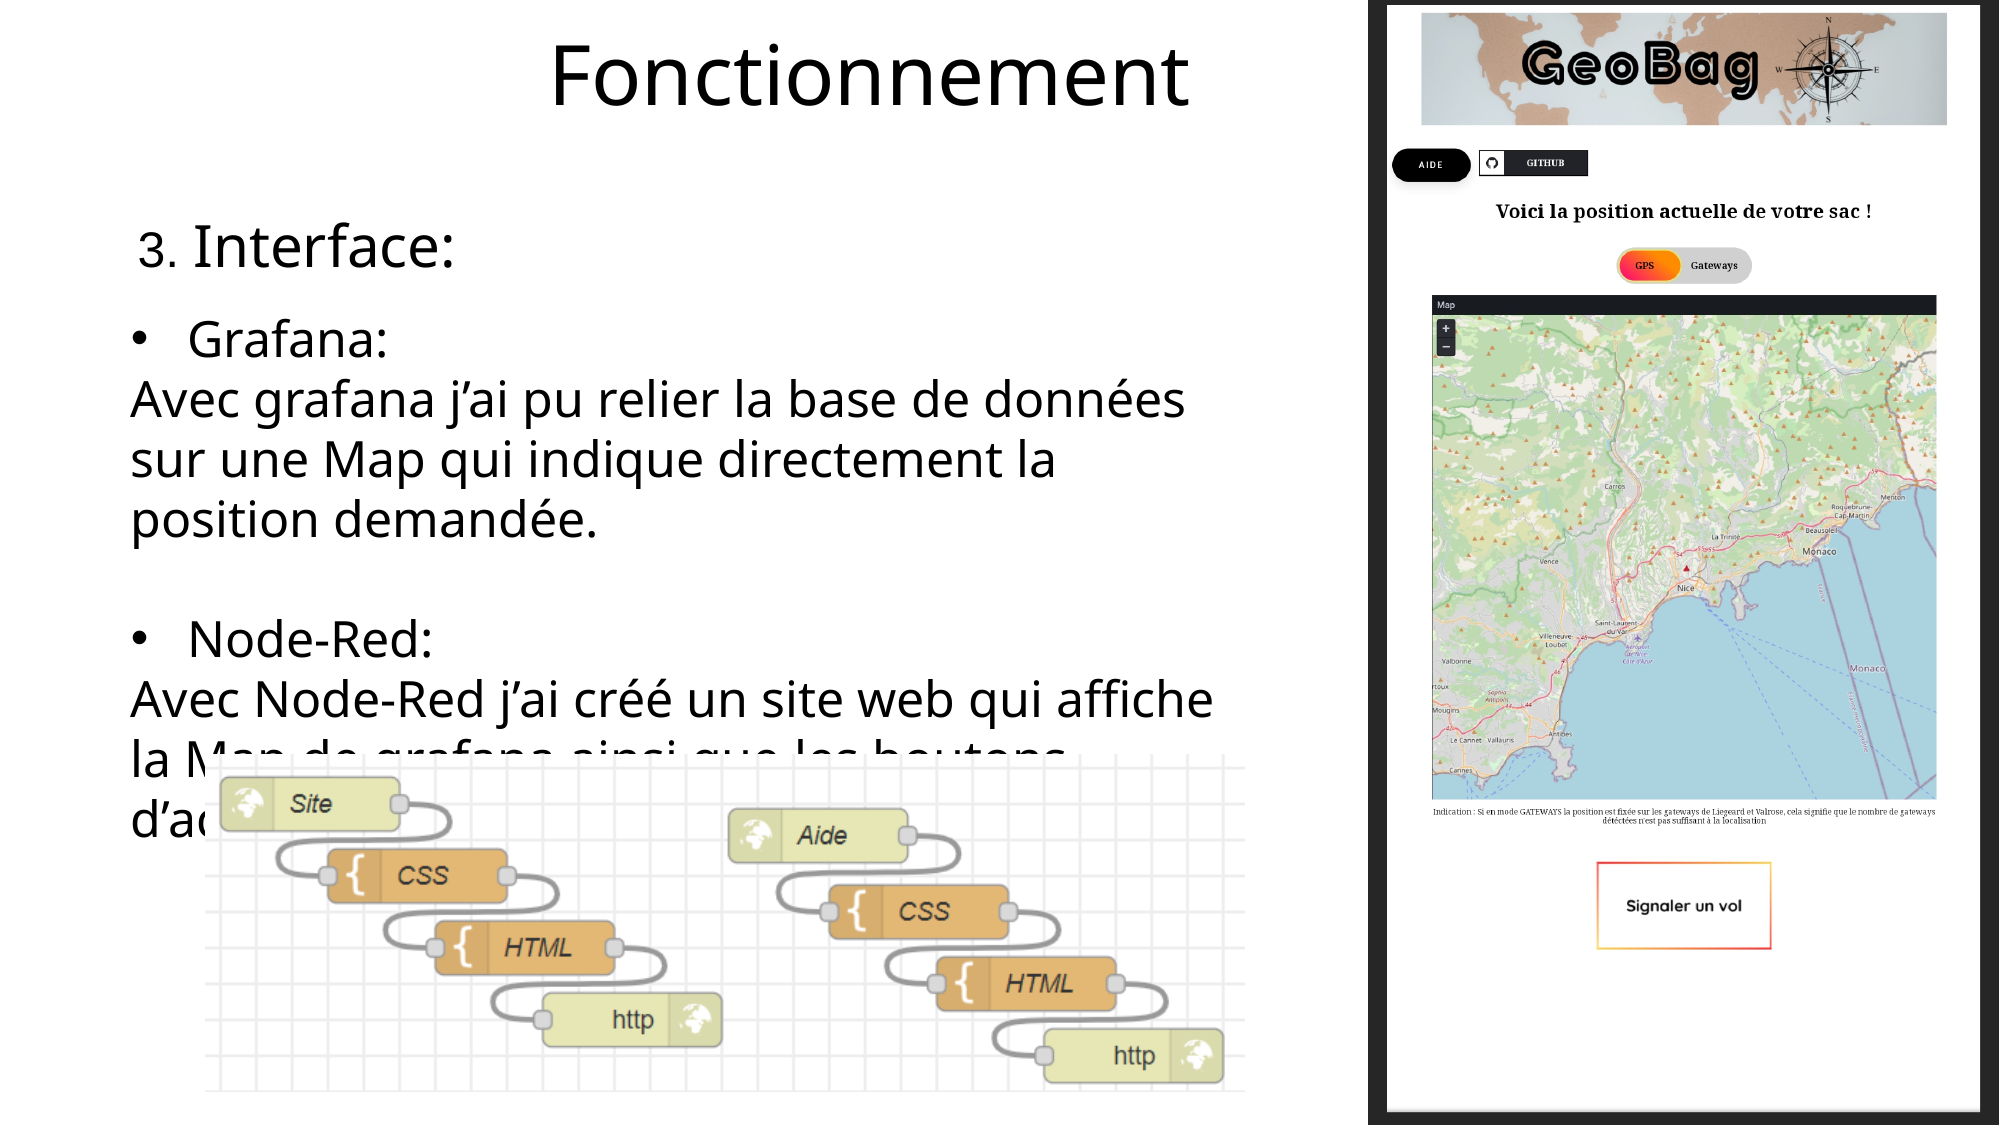

Fonctionnement
3. Interface:
Grafana:
Avec grafana j’ai pu relier la base de données sur une Map qui indique directement la position demandée.
Node-Red:
Avec Node-Red j’ai créé un site web qui affiche la Map de grafana ainsi que les boutons d’actions.